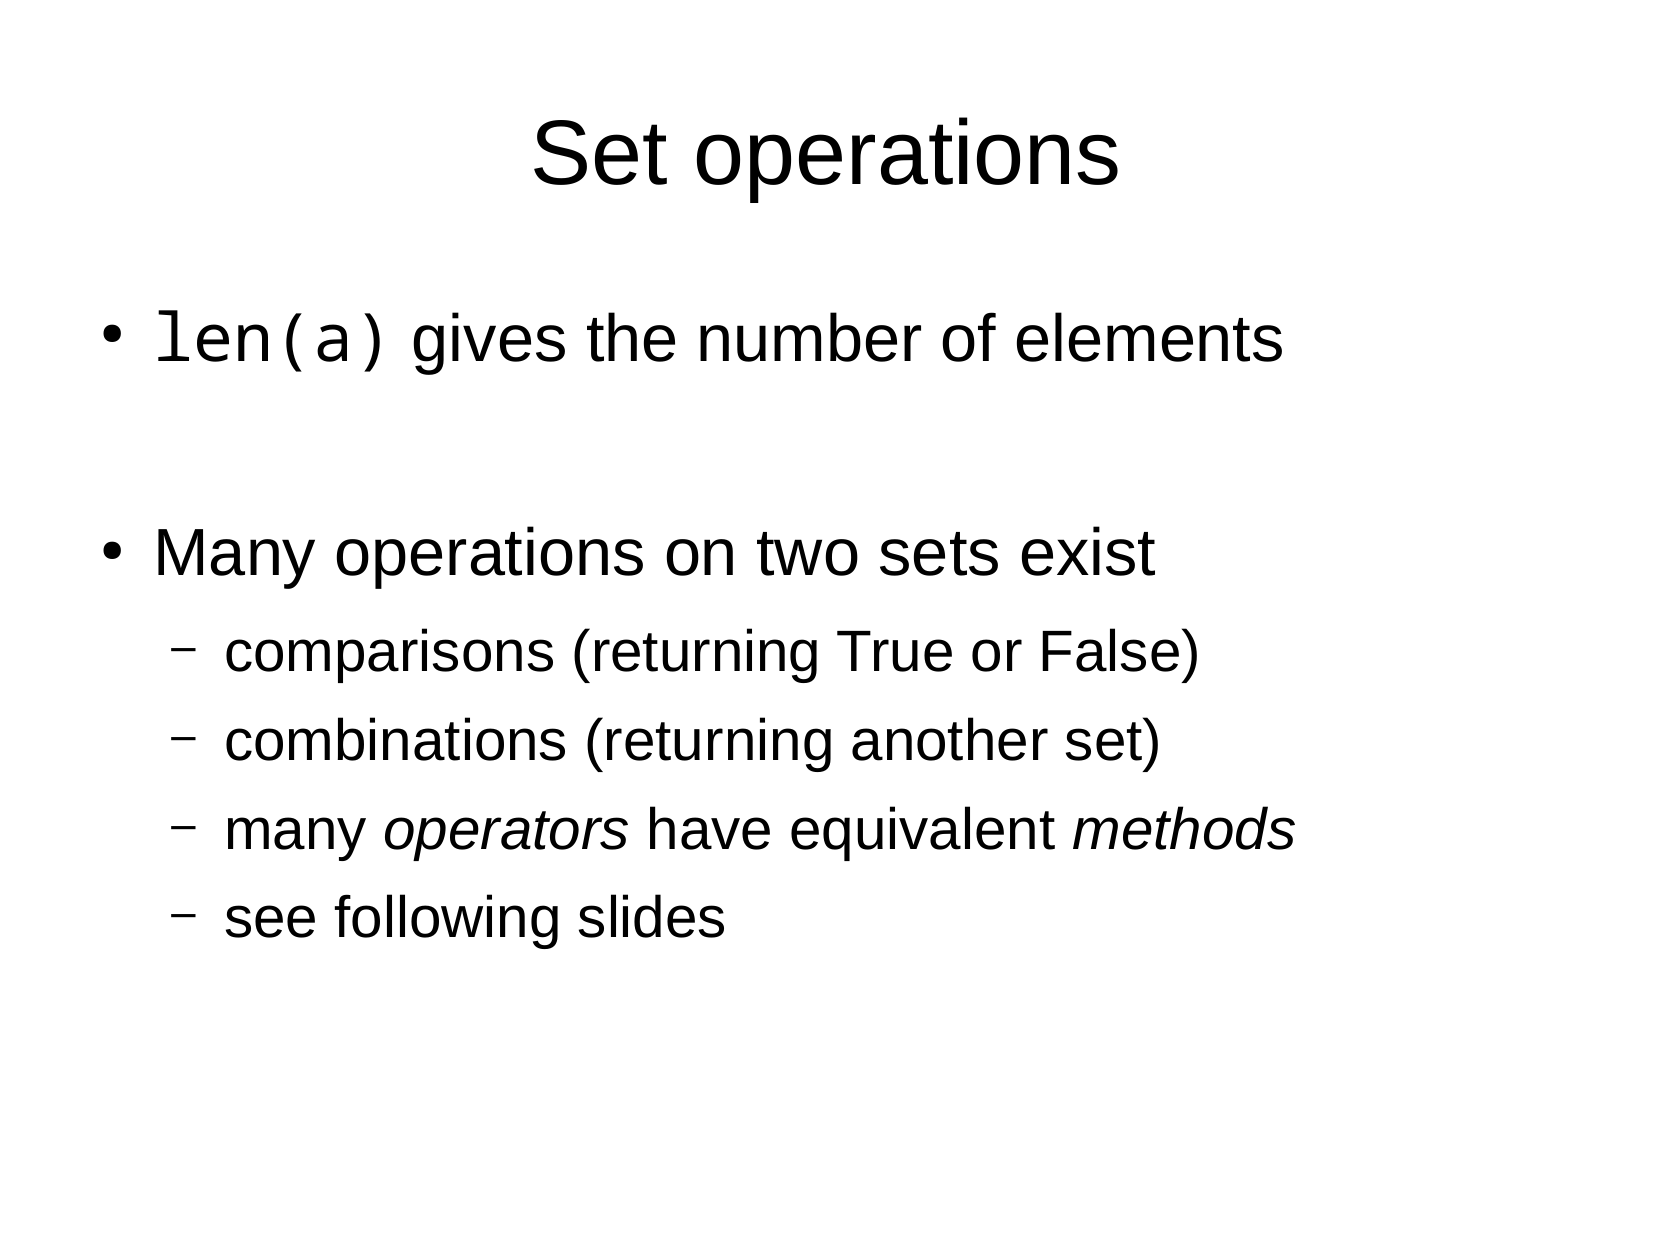

# Set operations
len(a) gives the number of elements
Many operations on two sets exist
comparisons (returning True or False)
combinations (returning another set)
many operators have equivalent methods
see following slides